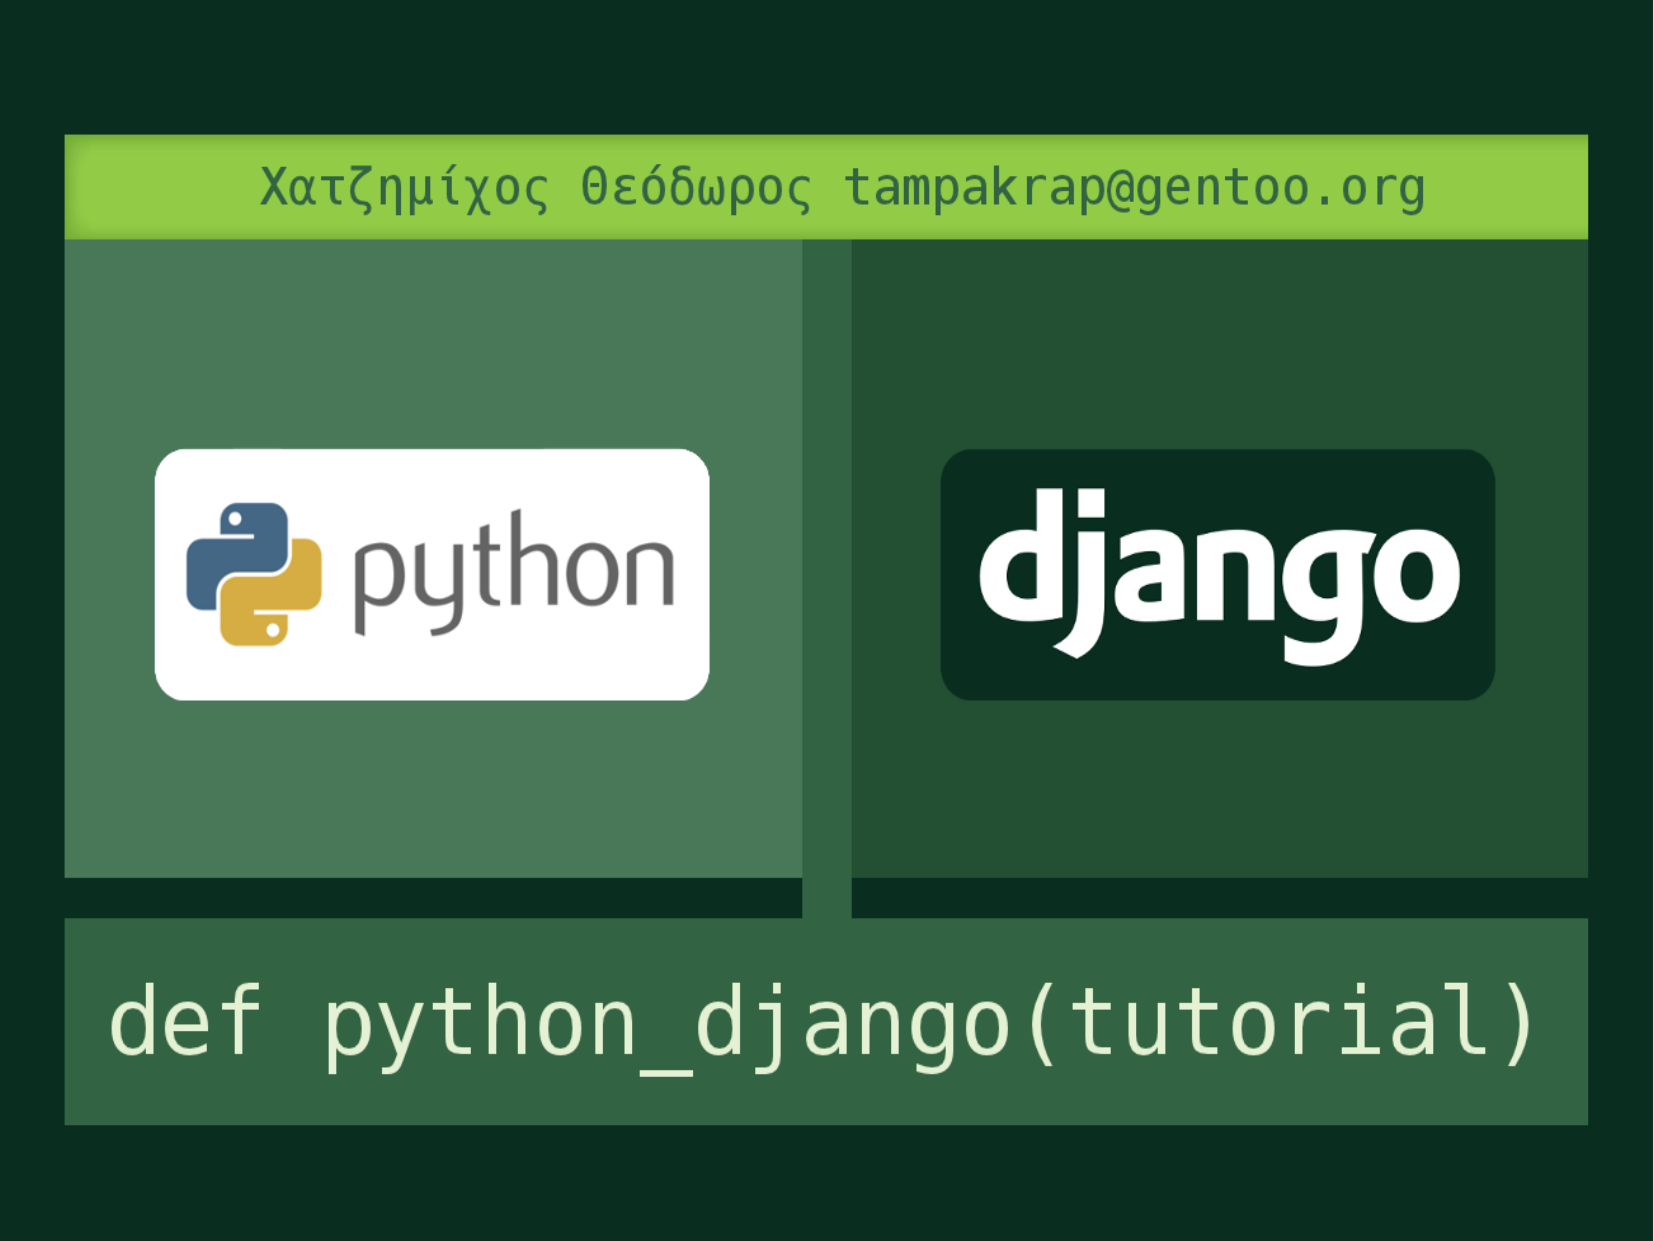

Title goes here
Point 1
Subpoint 1
Subpoint 2 emphasis
Point 2
Point 3
Point 4
Point 5
Code goes here